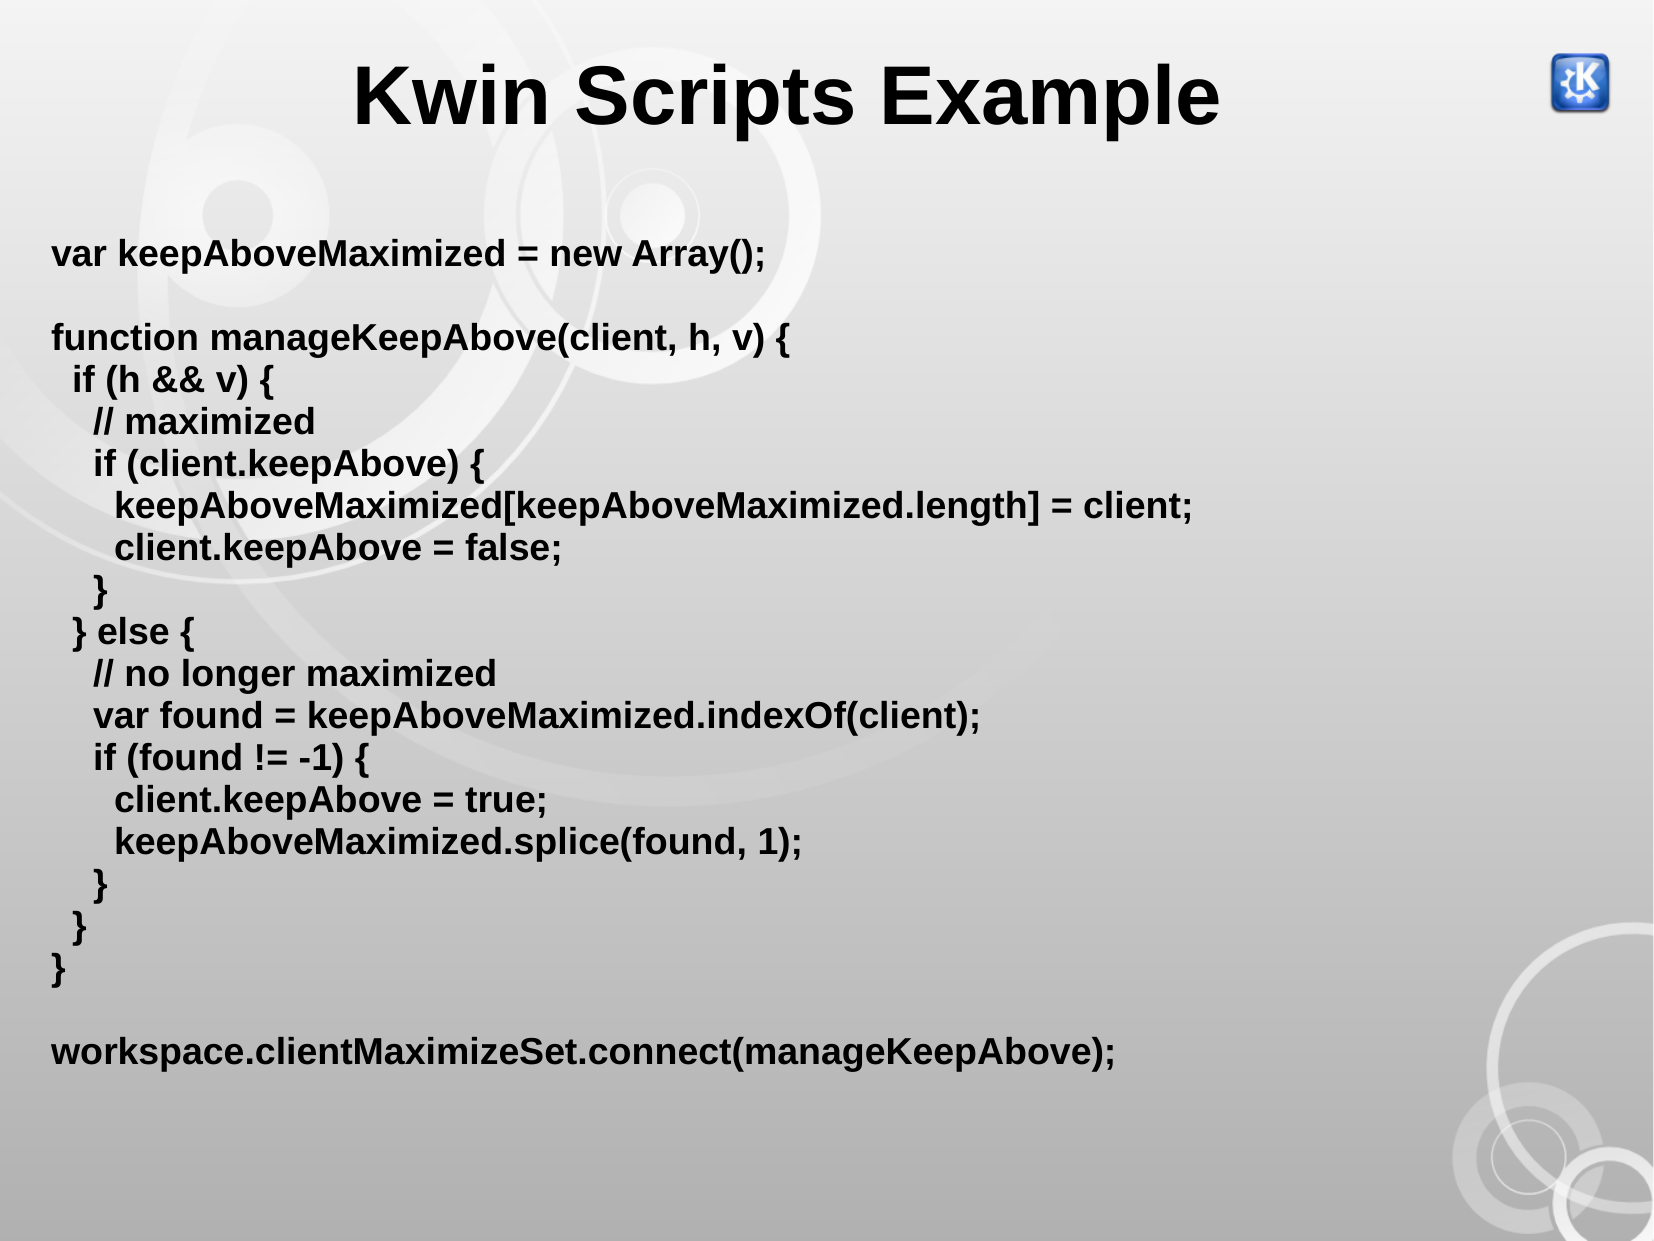

Kwin Scripts Example
var keepAboveMaximized = new Array();
function manageKeepAbove(client, h, v) {
 if (h && v) {
 // maximized
 if (client.keepAbove) {
 keepAboveMaximized[keepAboveMaximized.length] = client;
 client.keepAbove = false;
 }
 } else {
 // no longer maximized
 var found = keepAboveMaximized.indexOf(client);
 if (found != -1) {
 client.keepAbove = true;
 keepAboveMaximized.splice(found, 1);
 }
 }
}
workspace.clientMaximizeSet.connect(manageKeepAbove);